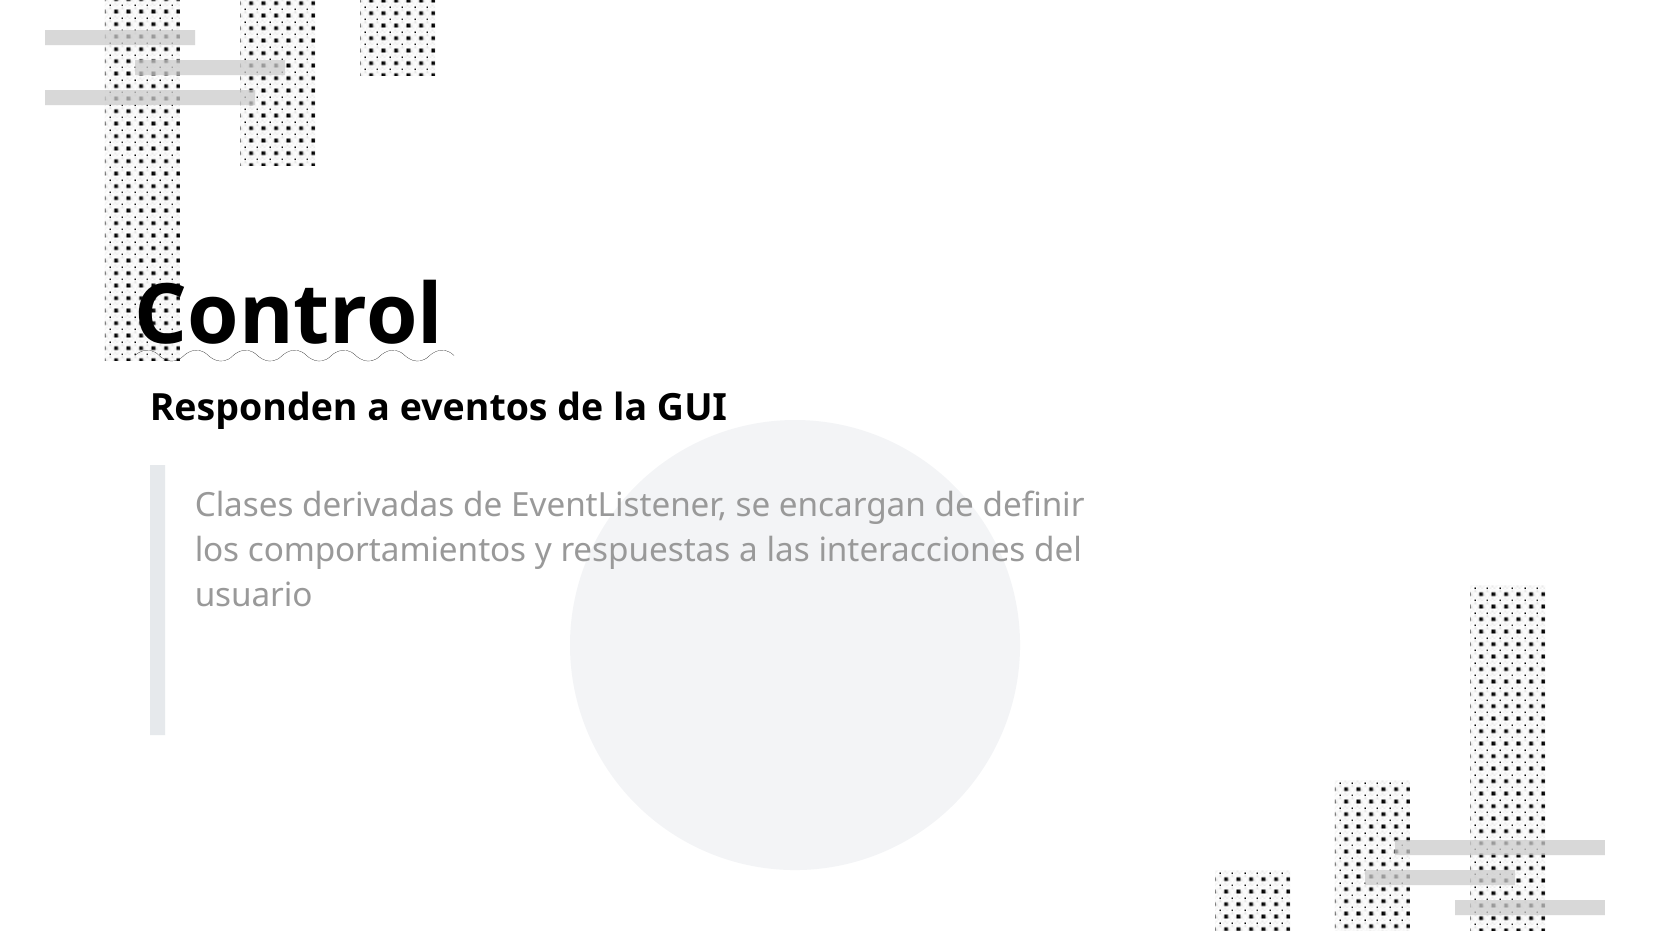

Control
Responden a eventos de la GUI
Clases derivadas de EventListener, se encargan de definir los comportamientos y respuestas a las interacciones del usuario